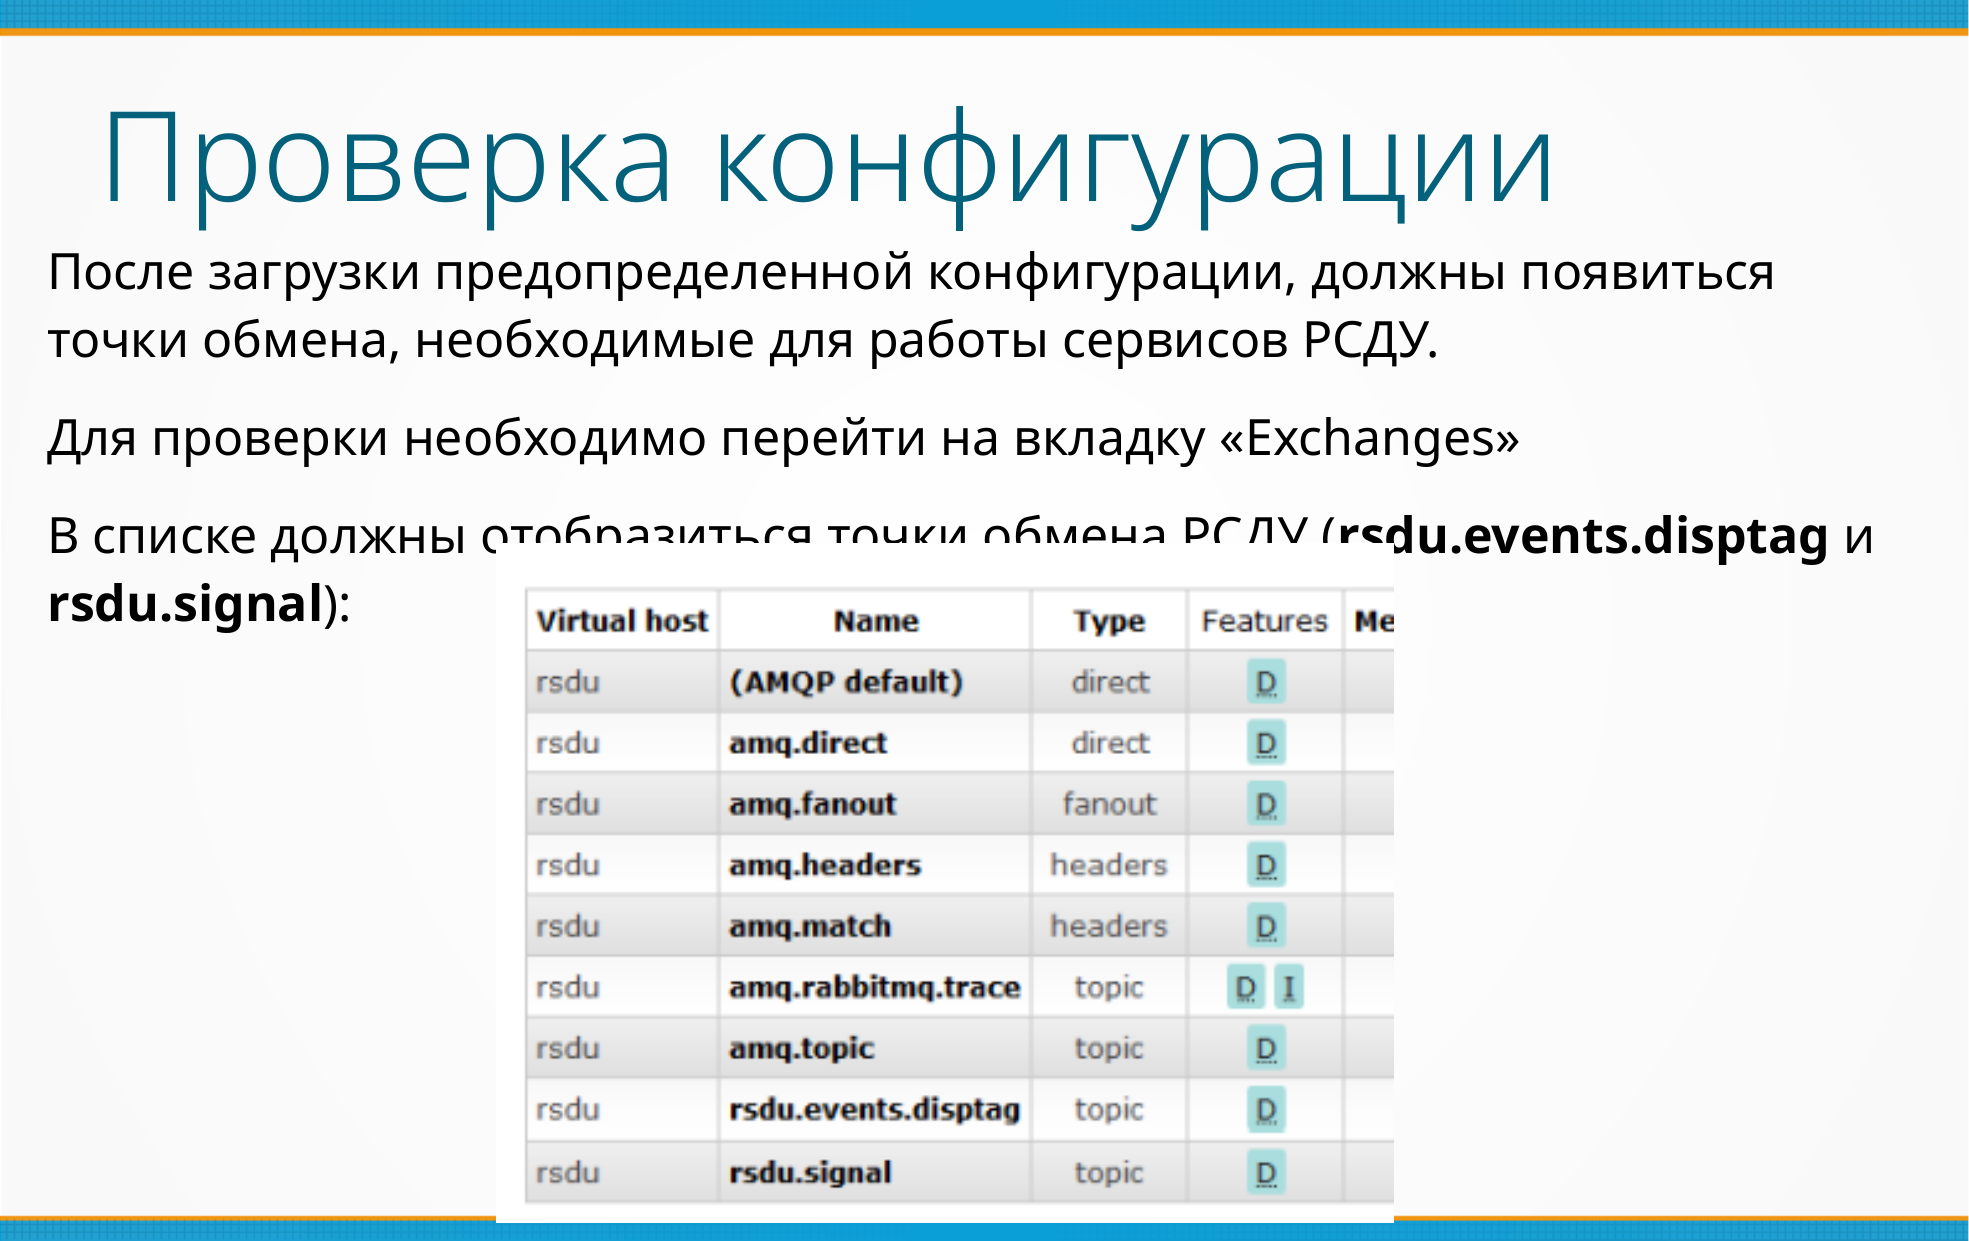

# Проверка конфигурации
После загрузки предопределенной конфигурации, должны появиться точки обмена, необходимые для работы сервисов РСДУ.
Для проверки необходимо перейти на вкладку «Exchanges»
В списке должны отобразиться точки обмена РСДУ (rsdu.events.disptag и rsdu.signal):